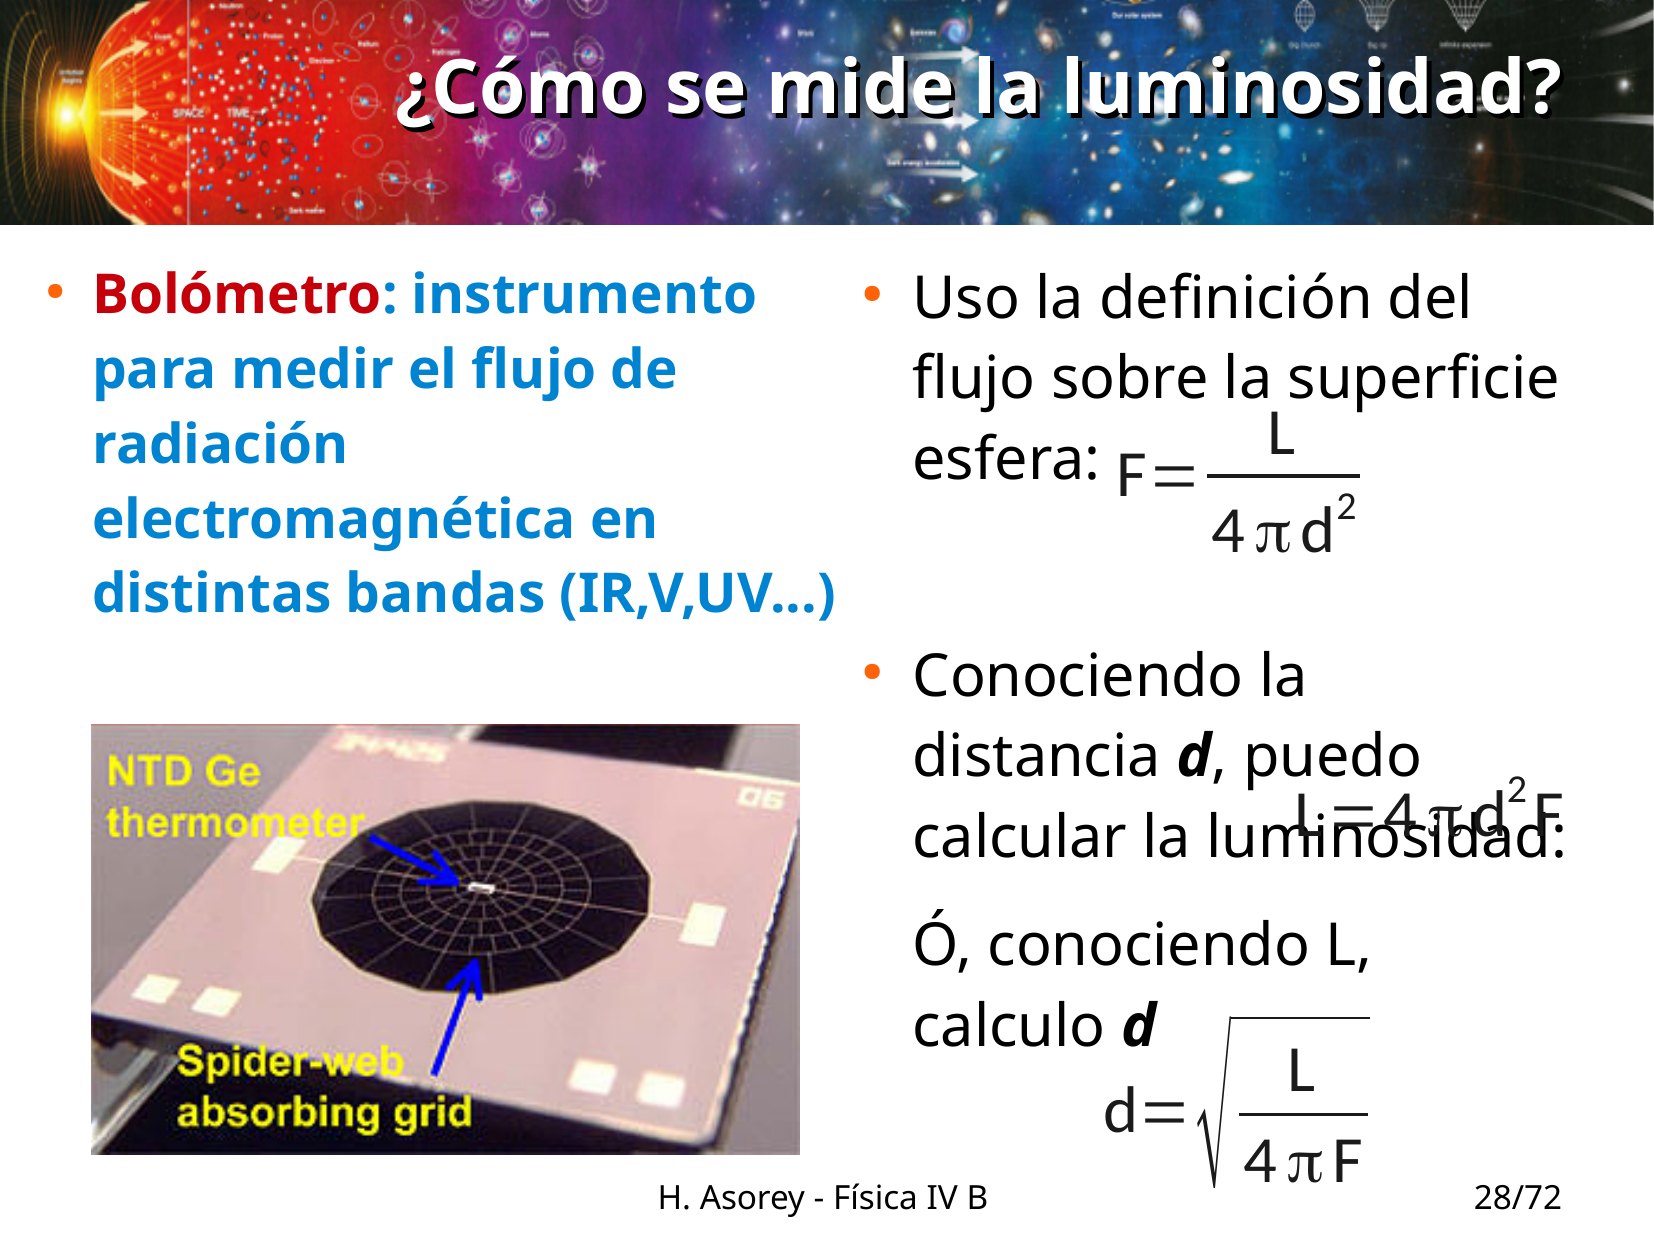

# ¿Cómo se mide la luminosidad?
Bolómetro: instrumento para medir el flujo de radiación electromagnética en distintas bandas (IR,V,UV...)
Uso la definición del flujo sobre la superficie esfera:
Conociendo la distancia d, puedo calcular la luminosidad:
Ó, conociendo L, calculo d
H. Asorey - Física IV B
28